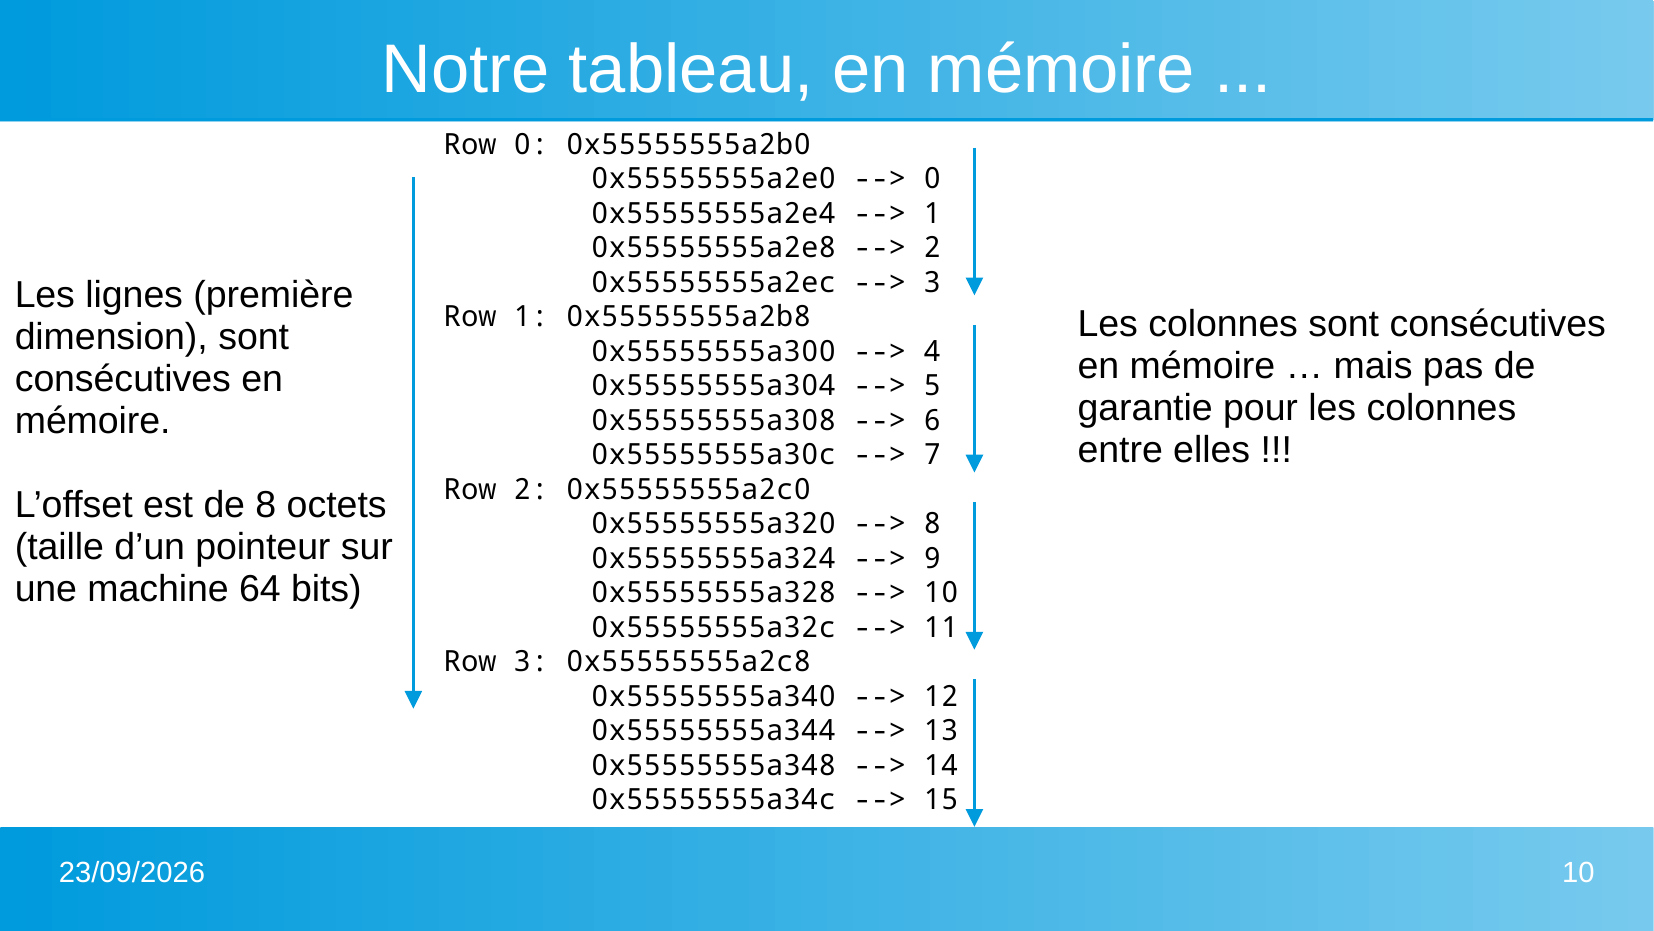

# Notre tableau, en mémoire ...
Row 0: 0x55555555a2b0
		0x55555555a2e0 --> 0
		0x55555555a2e4 --> 1
		0x55555555a2e8 --> 2
		0x55555555a2ec --> 3
Row 1: 0x55555555a2b8
		0x55555555a300 --> 4
		0x55555555a304 --> 5
		0x55555555a308 --> 6
		0x55555555a30c --> 7
Row 2: 0x55555555a2c0
		0x55555555a320 --> 8
		0x55555555a324 --> 9
		0x55555555a328 --> 10
		0x55555555a32c --> 11
Row 3: 0x55555555a2c8
		0x55555555a340 --> 12
		0x55555555a344 --> 13
		0x55555555a348 --> 14
		0x55555555a34c --> 15
Les lignes (première dimension), sont consécutives en mémoire.
L’offset est de 8 octets (taille d’un pointeur sur une machine 64 bits)
Les colonnes sont consécutives en mémoire … mais pas de garantie pour les colonnes entre elles !!!
10